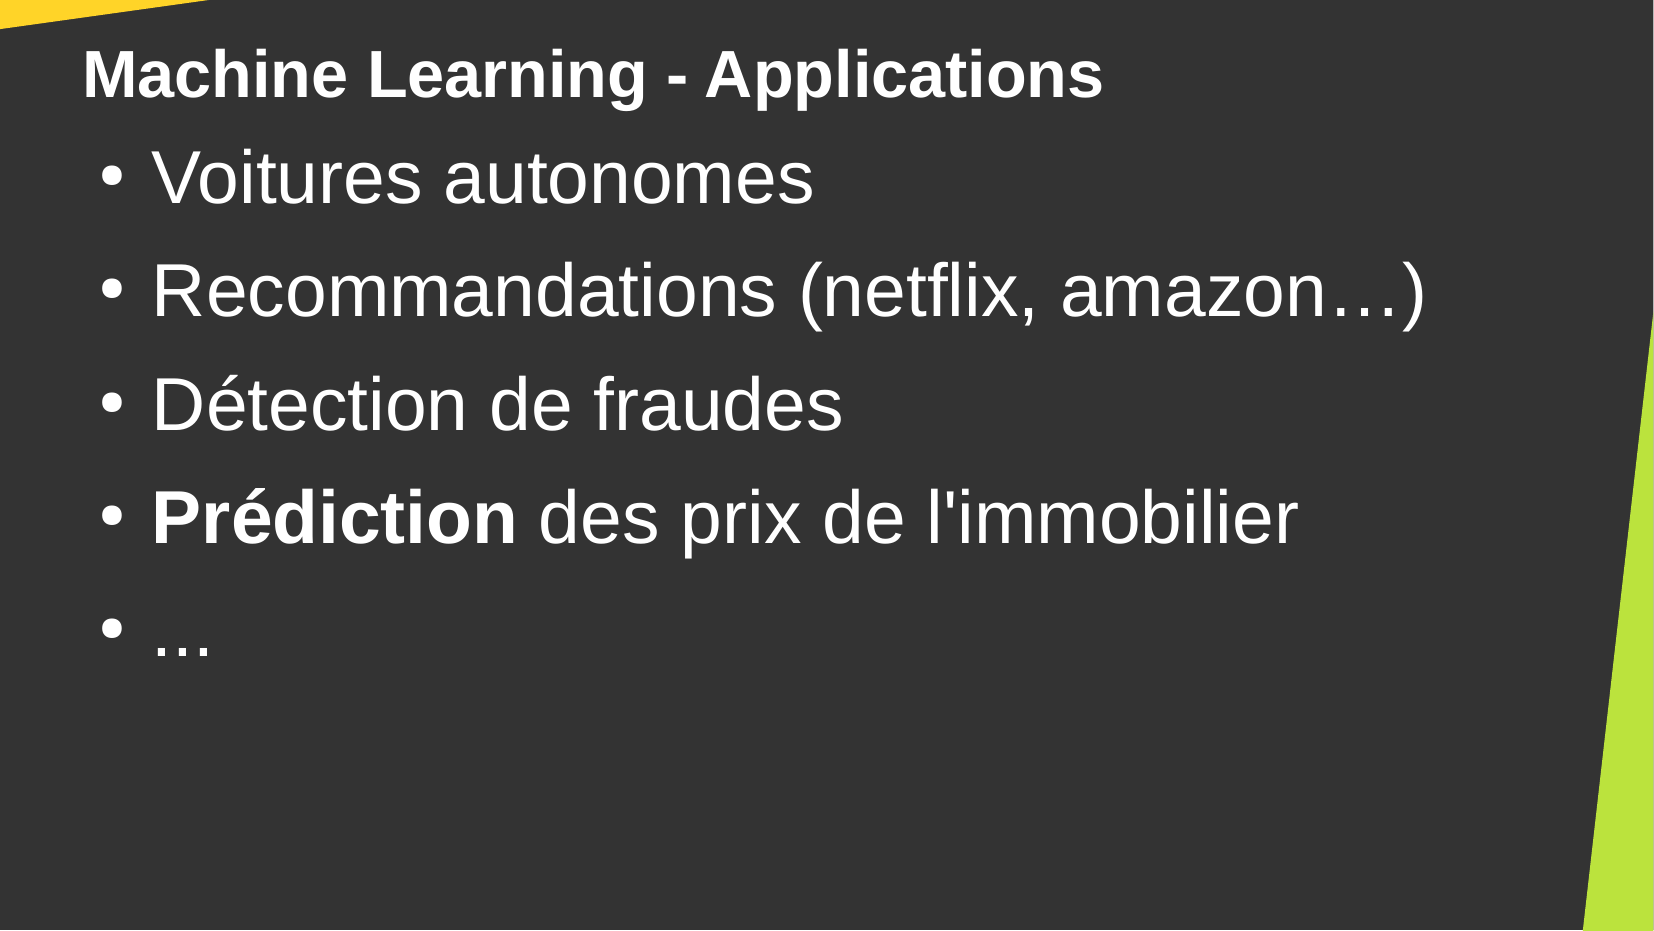

# Machine Learning - Applications
Voitures autonomes
Recommandations (netflix, amazon…)
Détection de fraudes
Prédiction des prix de l'immobilier
...